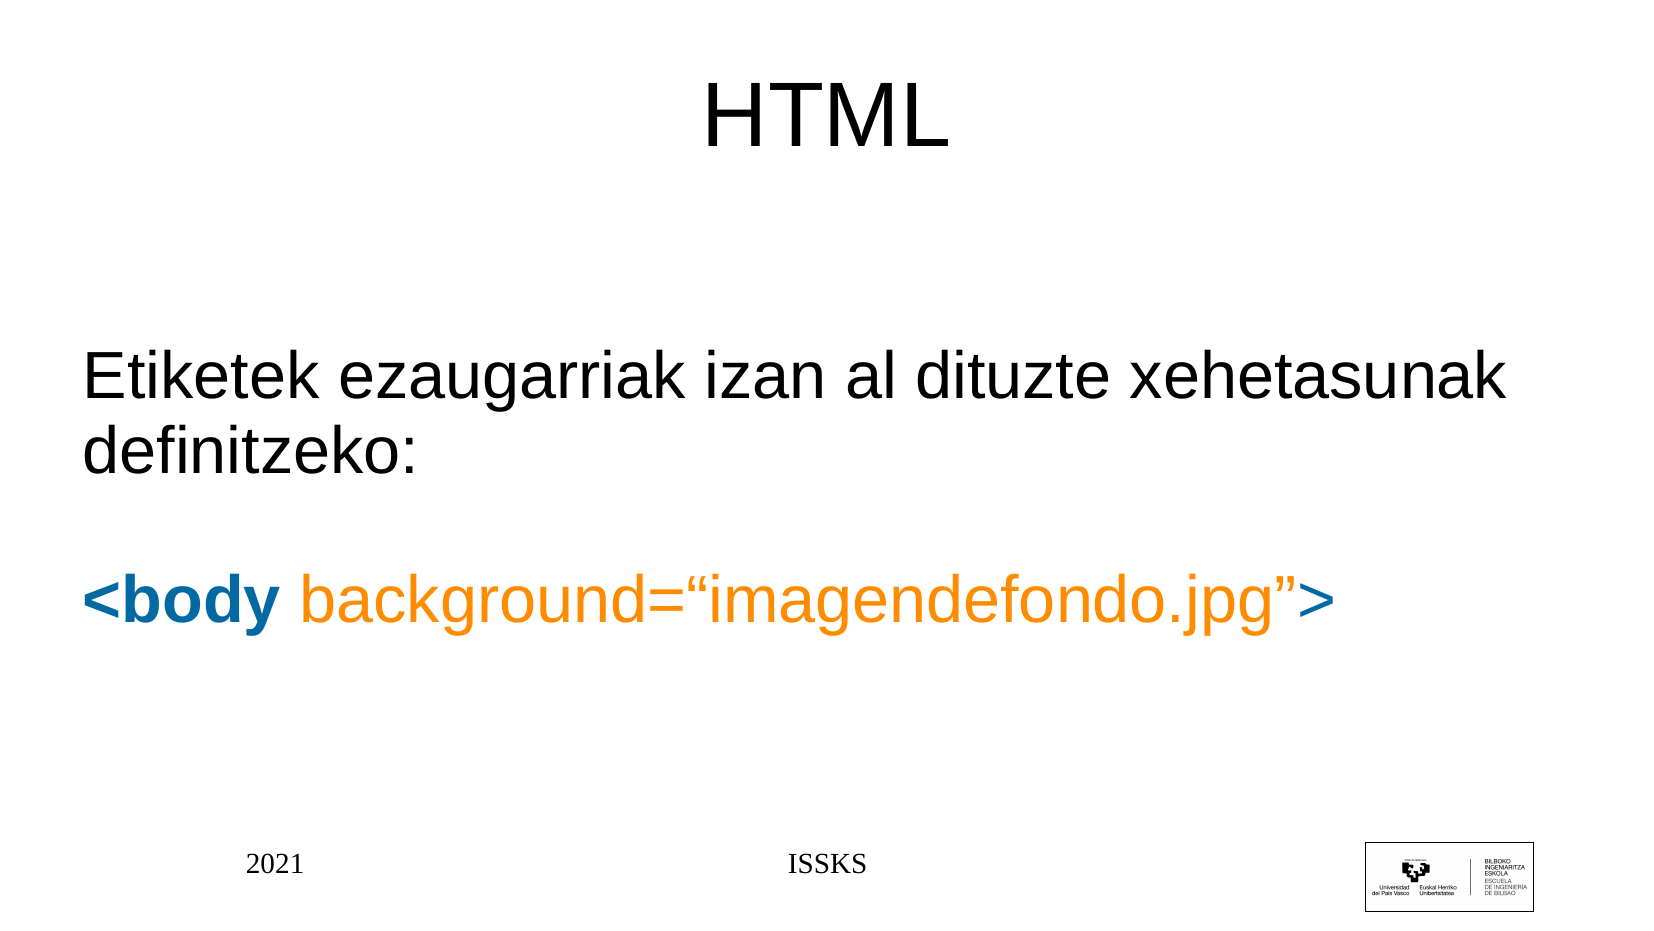

# HTML
Etiketek ezaugarriak izan al dituzte xehetasunak definitzeko:
<body background=“imagendefondo.jpg”>